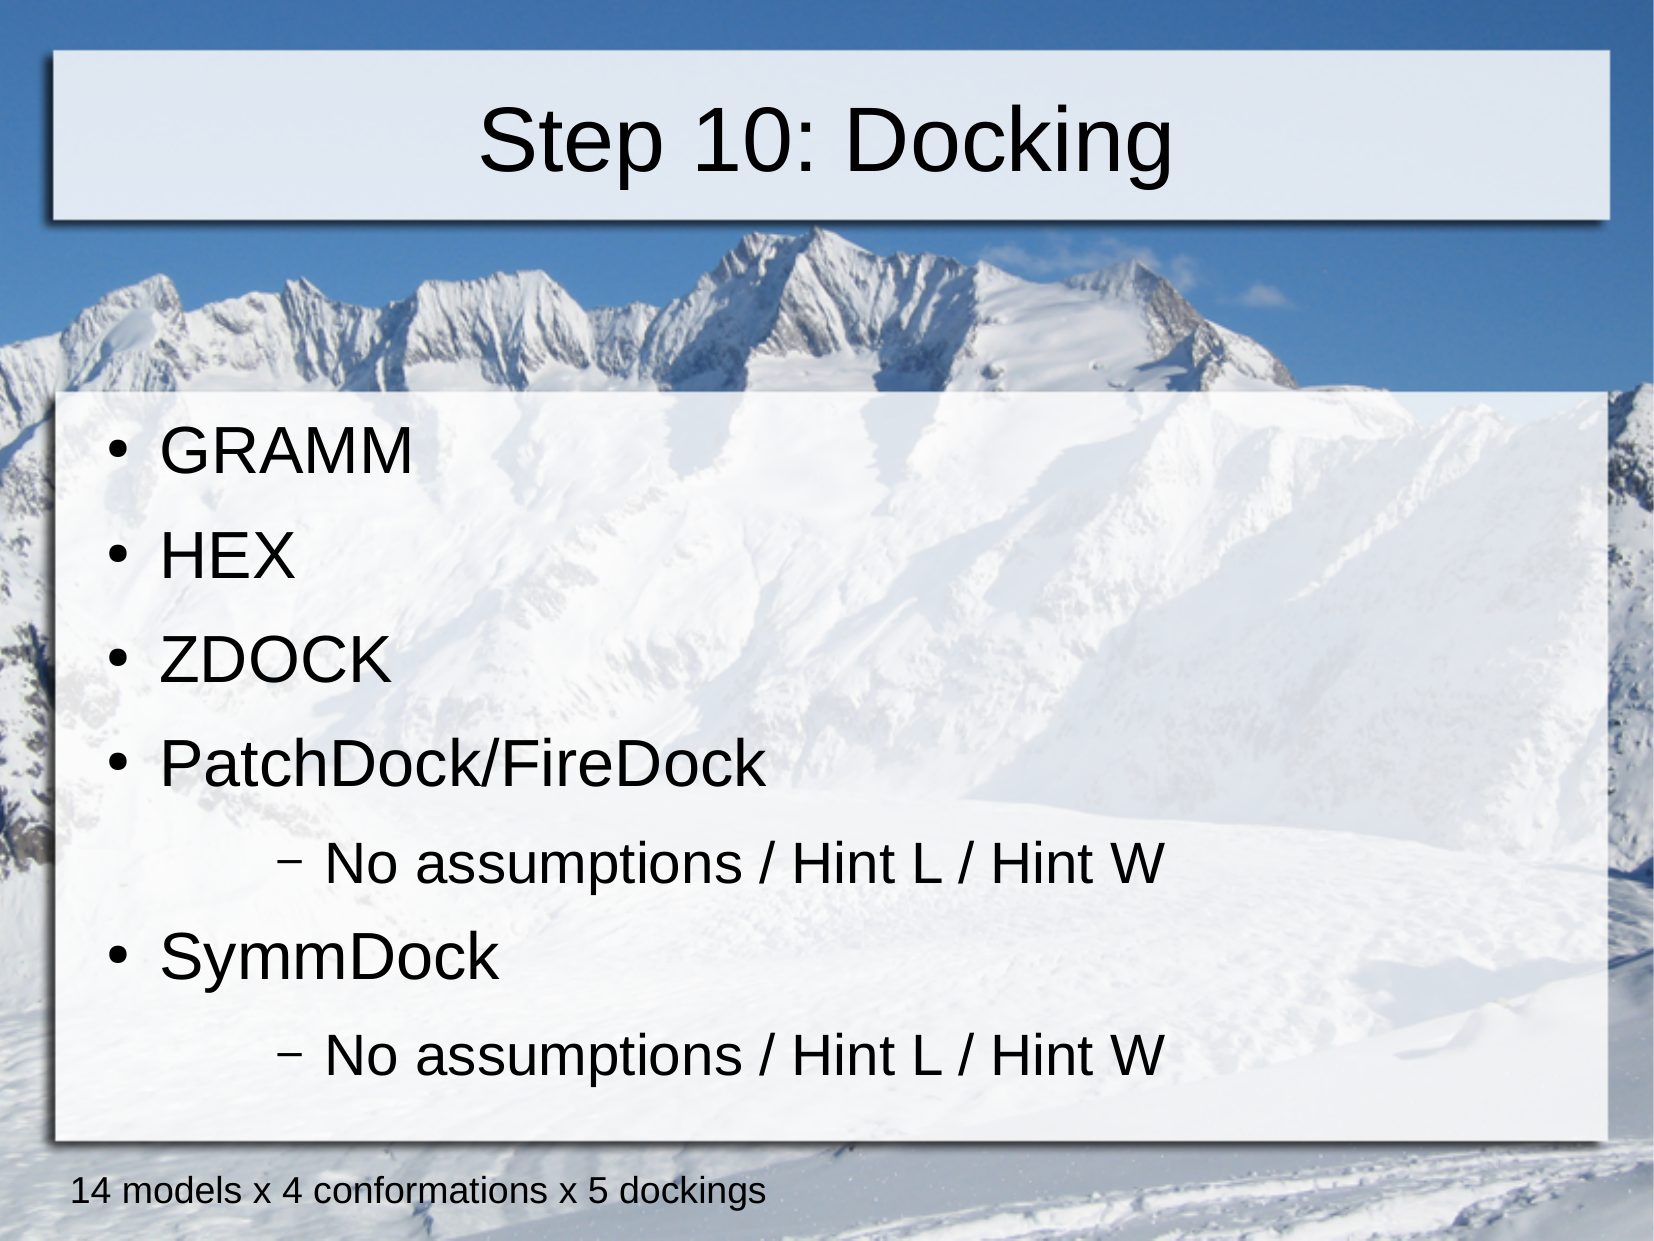

# Step 10: Docking
GRAMM
HEX
ZDOCK
PatchDock/FireDock
No assumptions / Hint L / Hint W
SymmDock
No assumptions / Hint L / Hint W
14 models x 4 conformations x 5 dockings